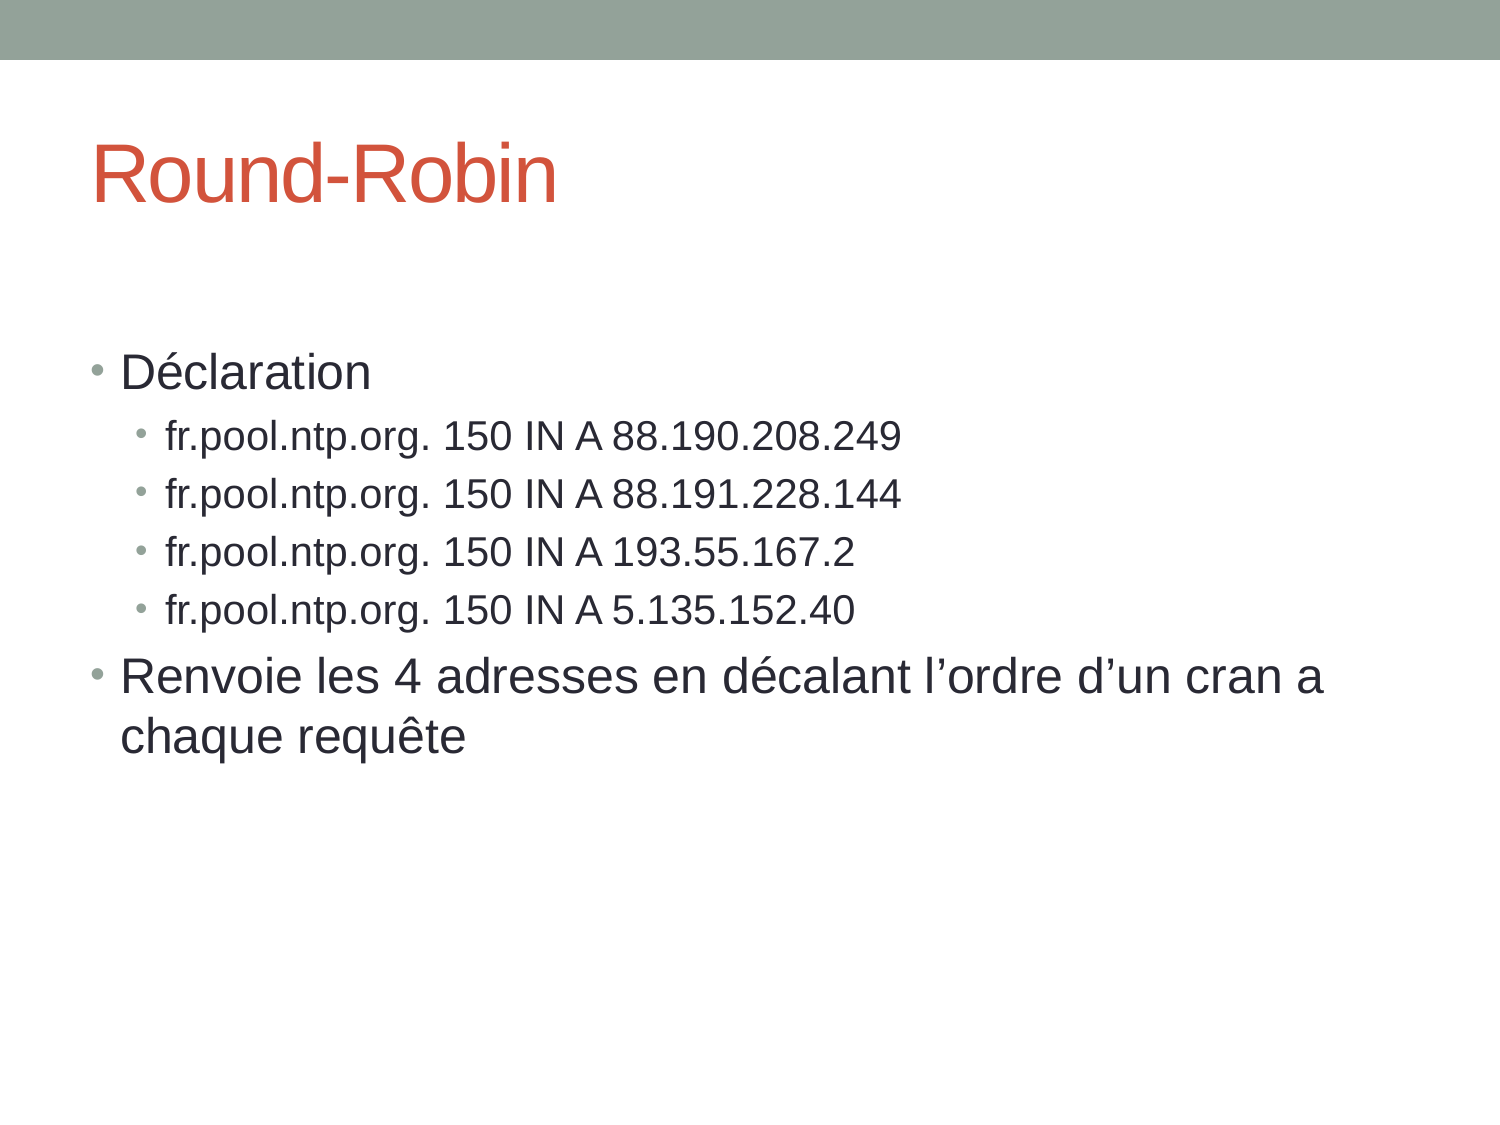

# Round-Robin
Déclaration
fr.pool.ntp.org. 150 IN A 88.190.208.249
fr.pool.ntp.org. 150 IN A 88.191.228.144
fr.pool.ntp.org. 150 IN A 193.55.167.2
fr.pool.ntp.org. 150 IN A 5.135.152.40
Renvoie les 4 adresses en décalant l’ordre d’un cran a chaque requête